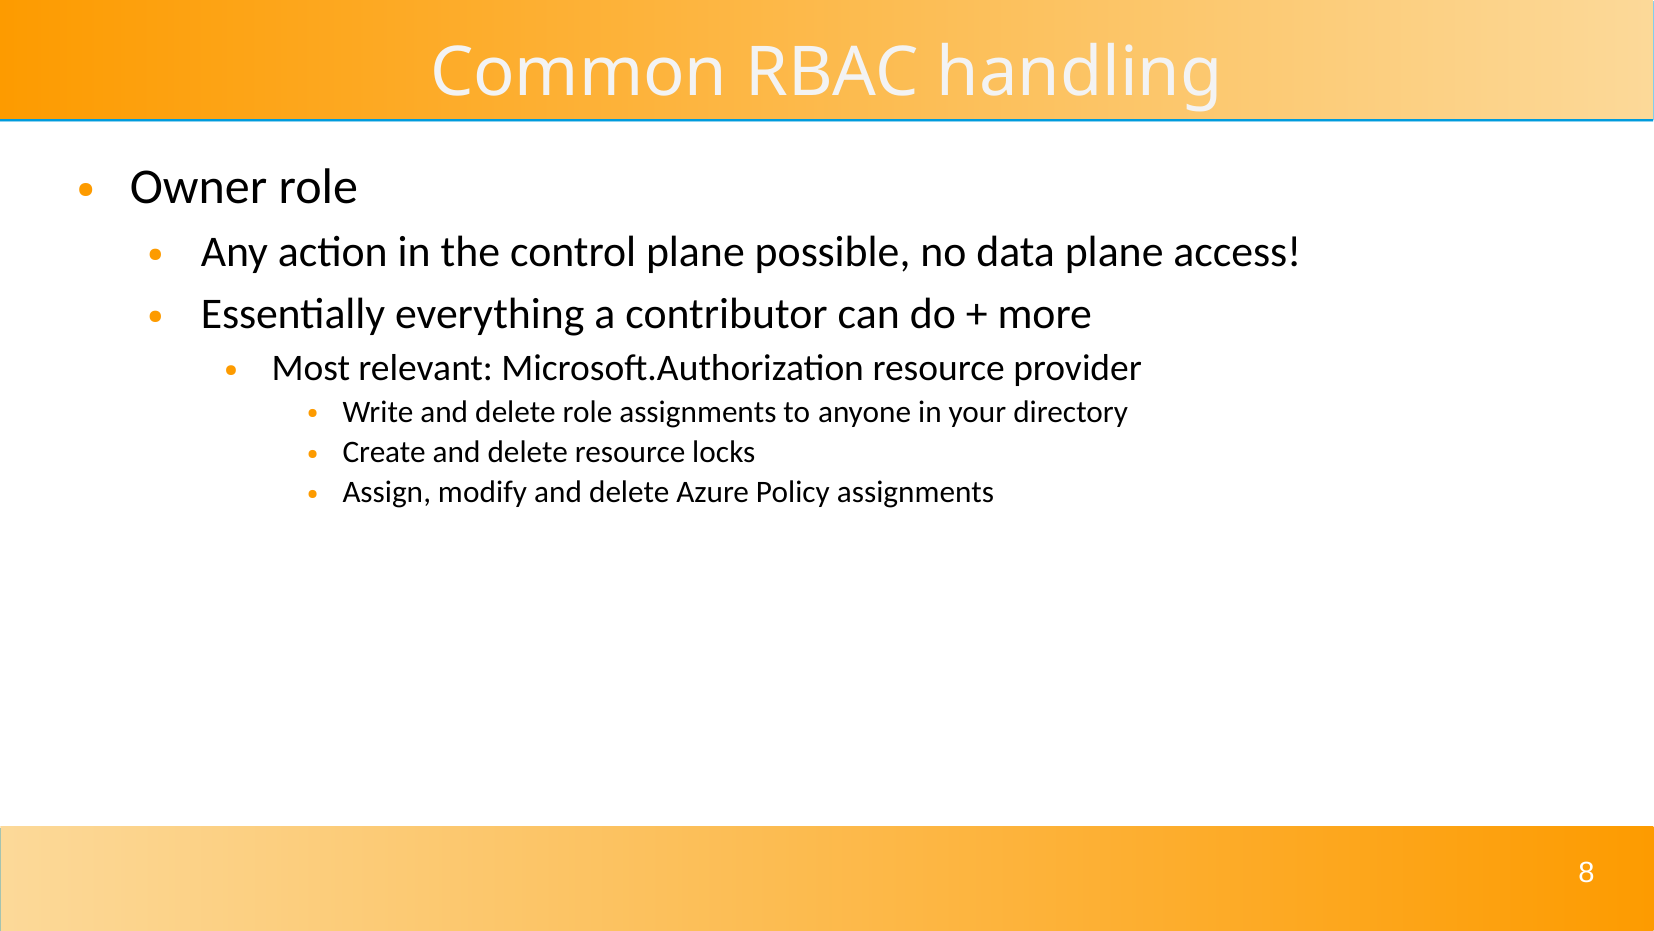

# Common RBAC handling
Owner role
Any action in the control plane possible, no data plane access!
Essentially everything a contributor can do + more
Most relevant: Microsoft.Authorization resource provider
Write and delete role assignments to anyone in your directory
Create and delete resource locks
Assign, modify and delete Azure Policy assignments
8